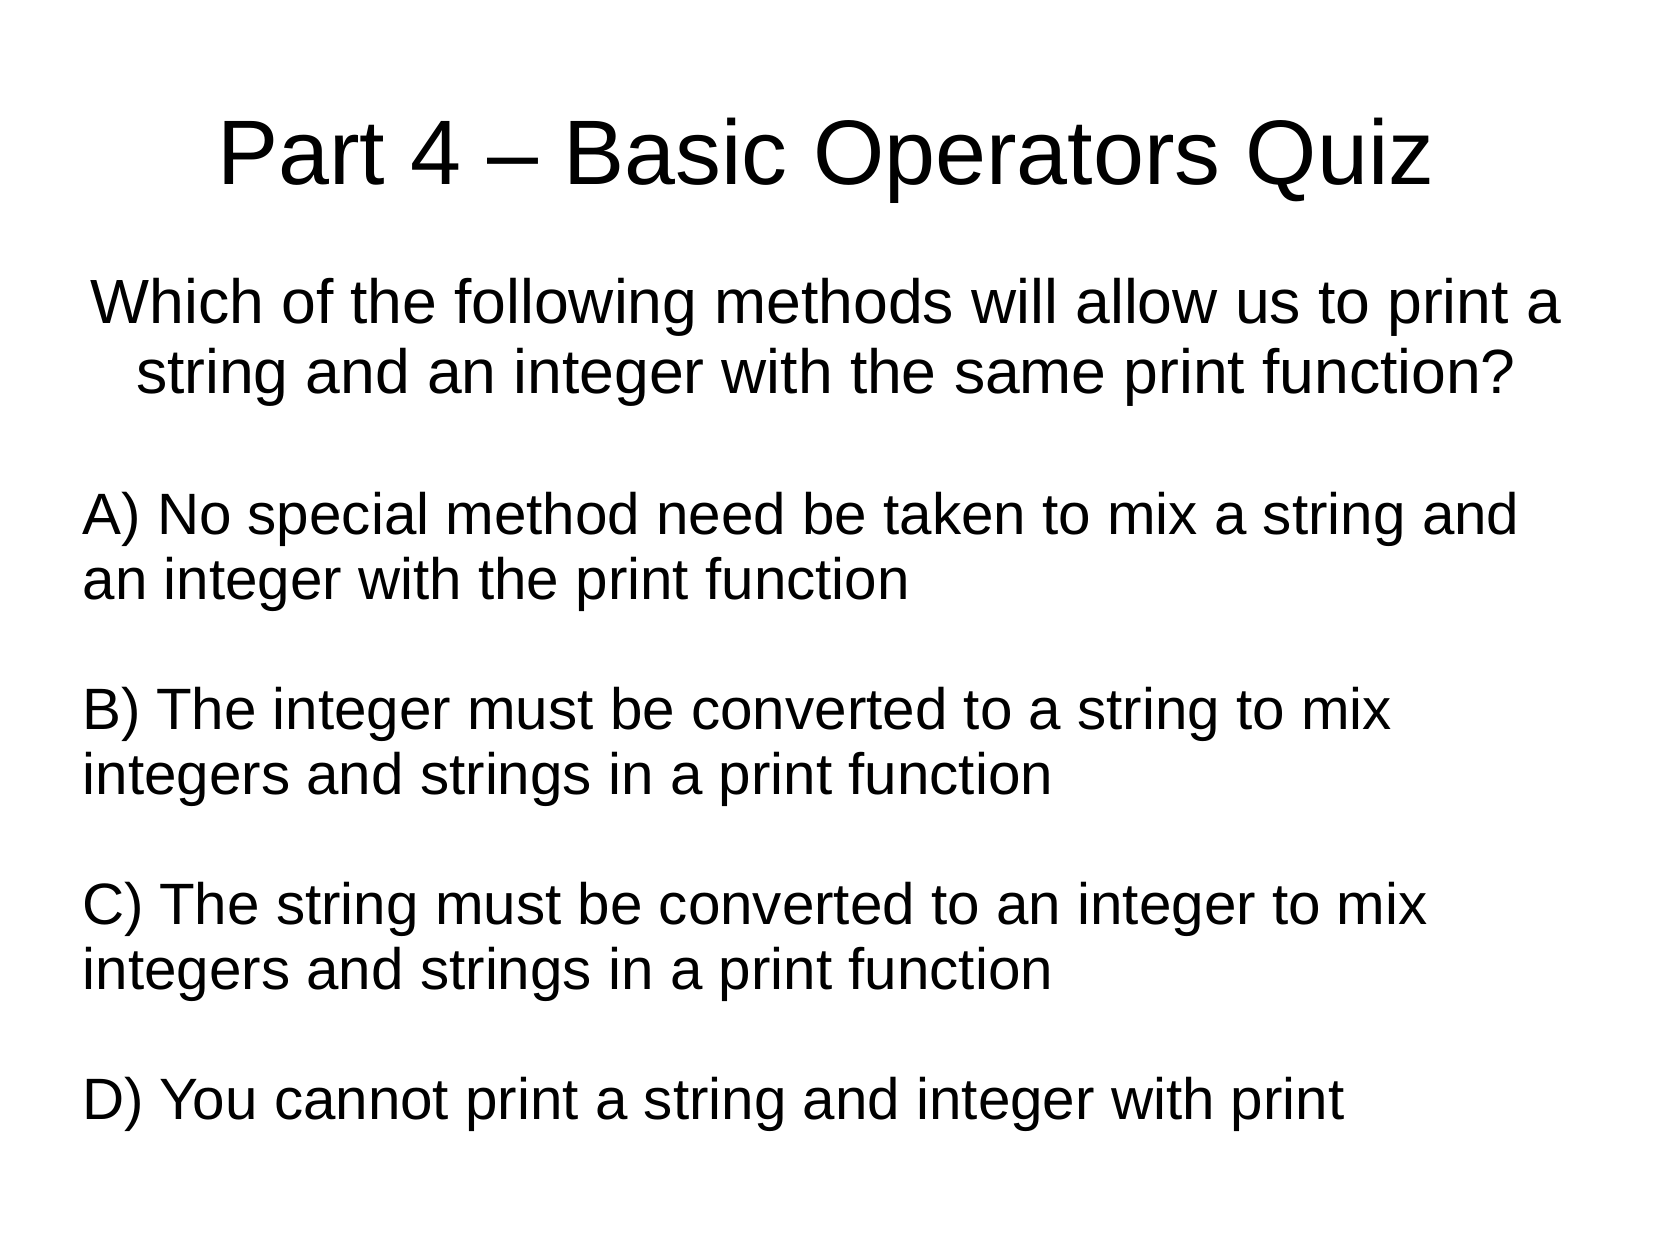

# Part 4 – Basic Operators Quiz
Which of the following methods will allow us to print a string and an integer with the same print function?
A) No special method need be taken to mix a string and an integer with the print function
B) The integer must be converted to a string to mix integers and strings in a print function
C) The string must be converted to an integer to mix integers and strings in a print function
D) You cannot print a string and integer with print